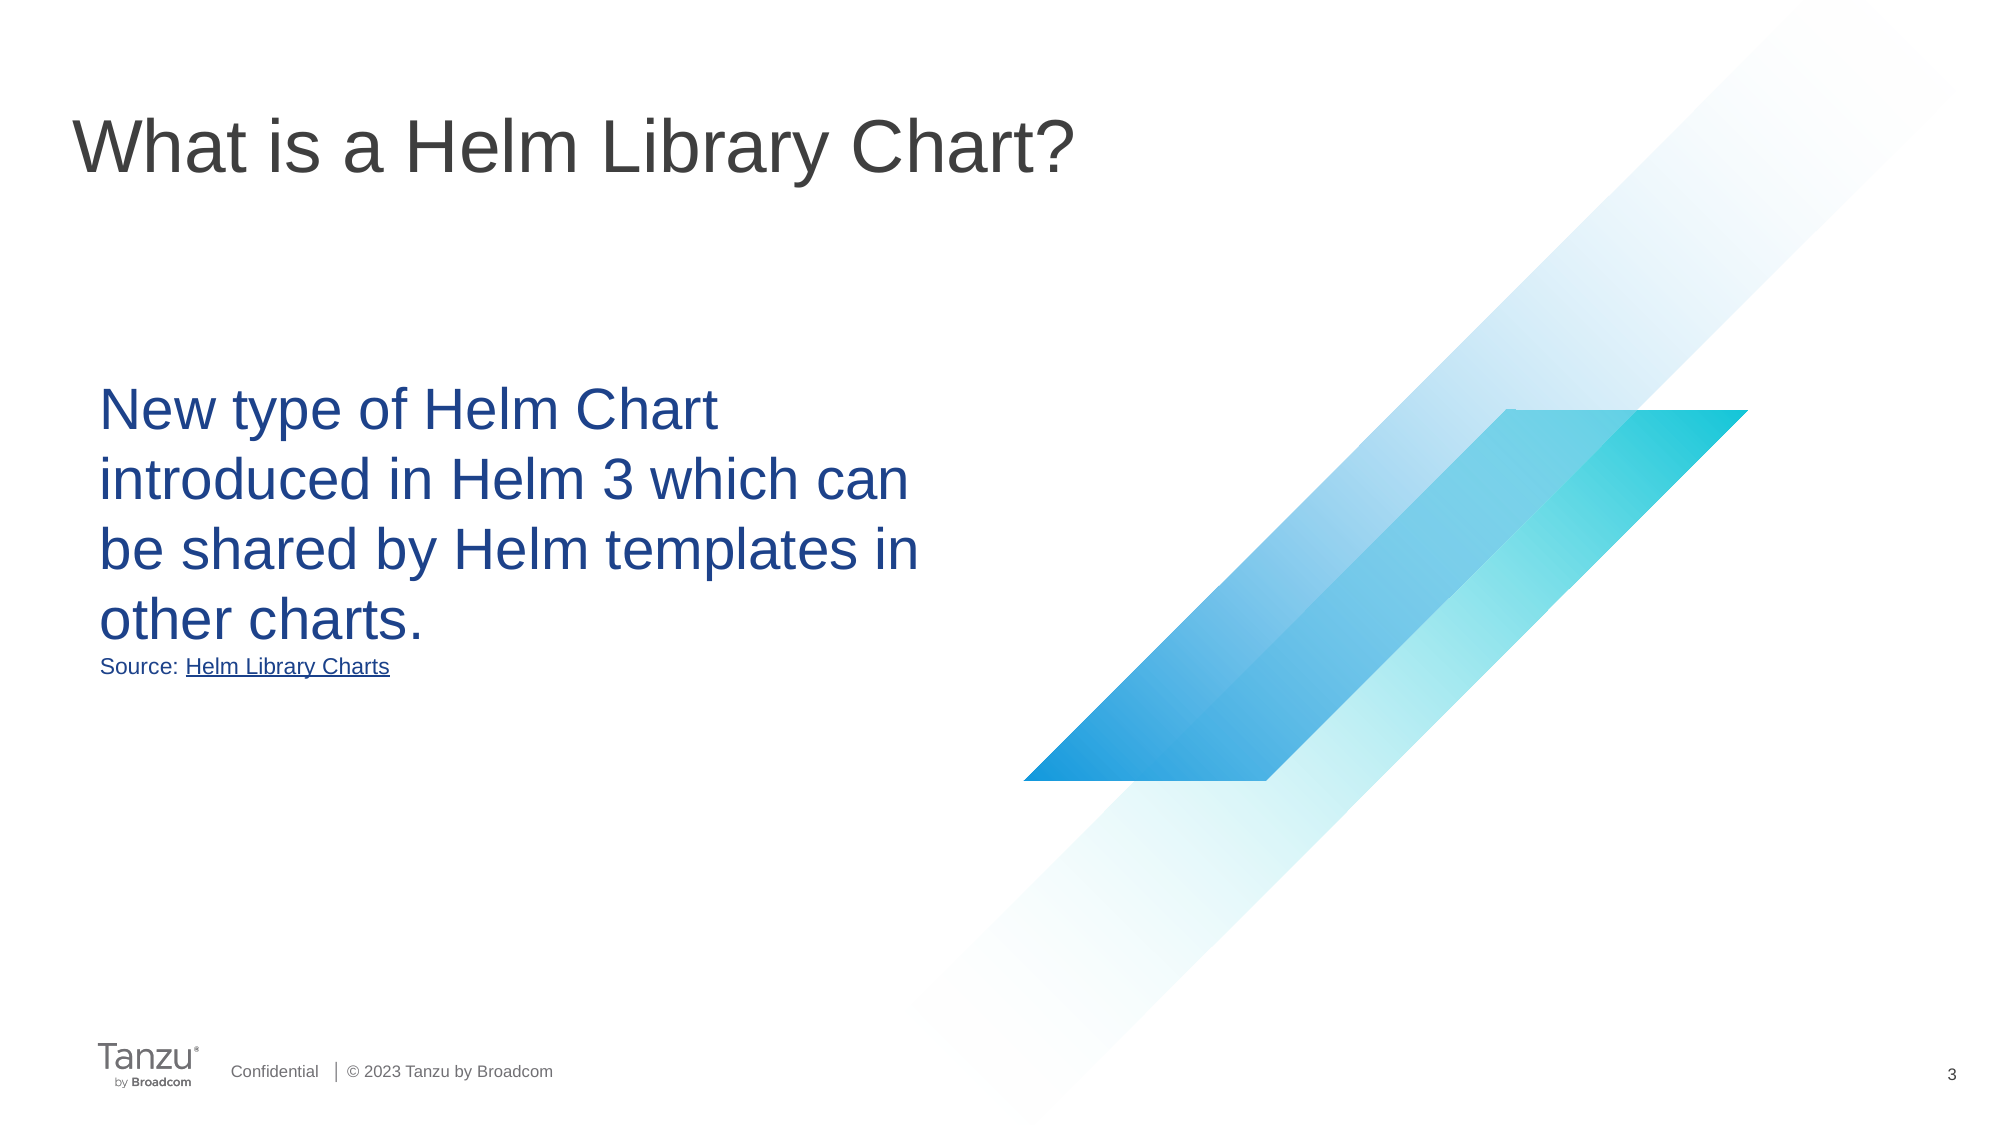

What is a Helm Library Chart?
# New type of Helm Chart introduced in Helm 3 which can be shared by Helm templates in other charts. Source: Helm Library Charts